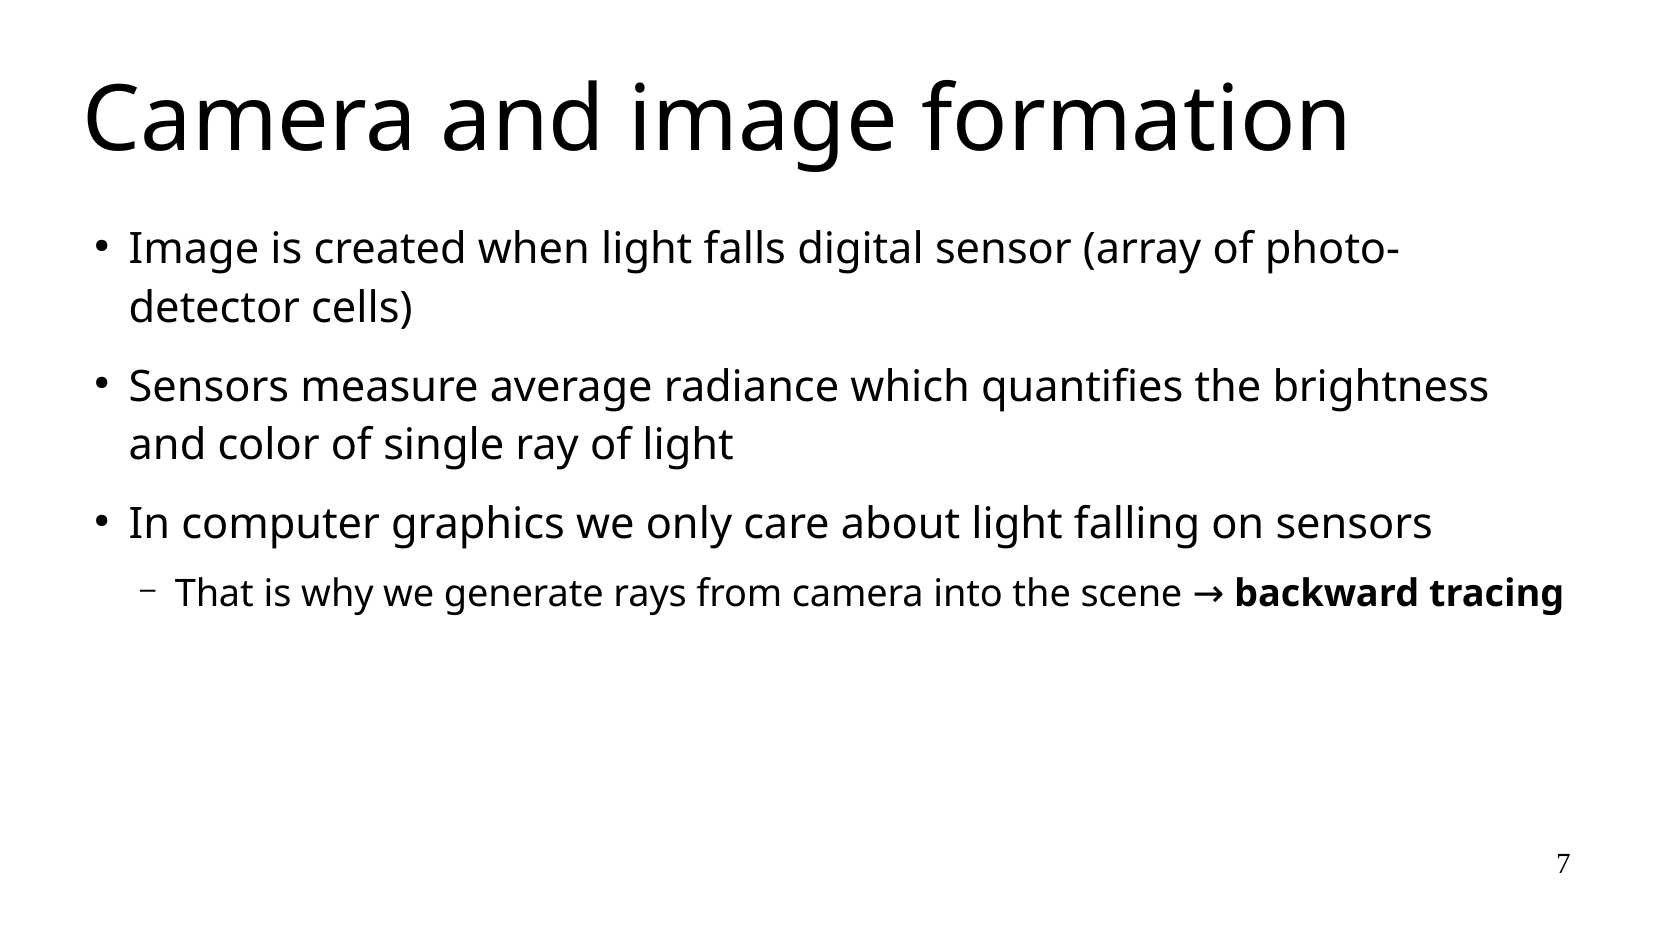

# Camera and image formation
Image is created when light falls digital sensor (array of photo-detector cells)
Sensors measure average radiance which quantifies the brightness and color of single ray of light
In computer graphics we only care about light falling on sensors
That is why we generate rays from camera into the scene → backward tracing
7